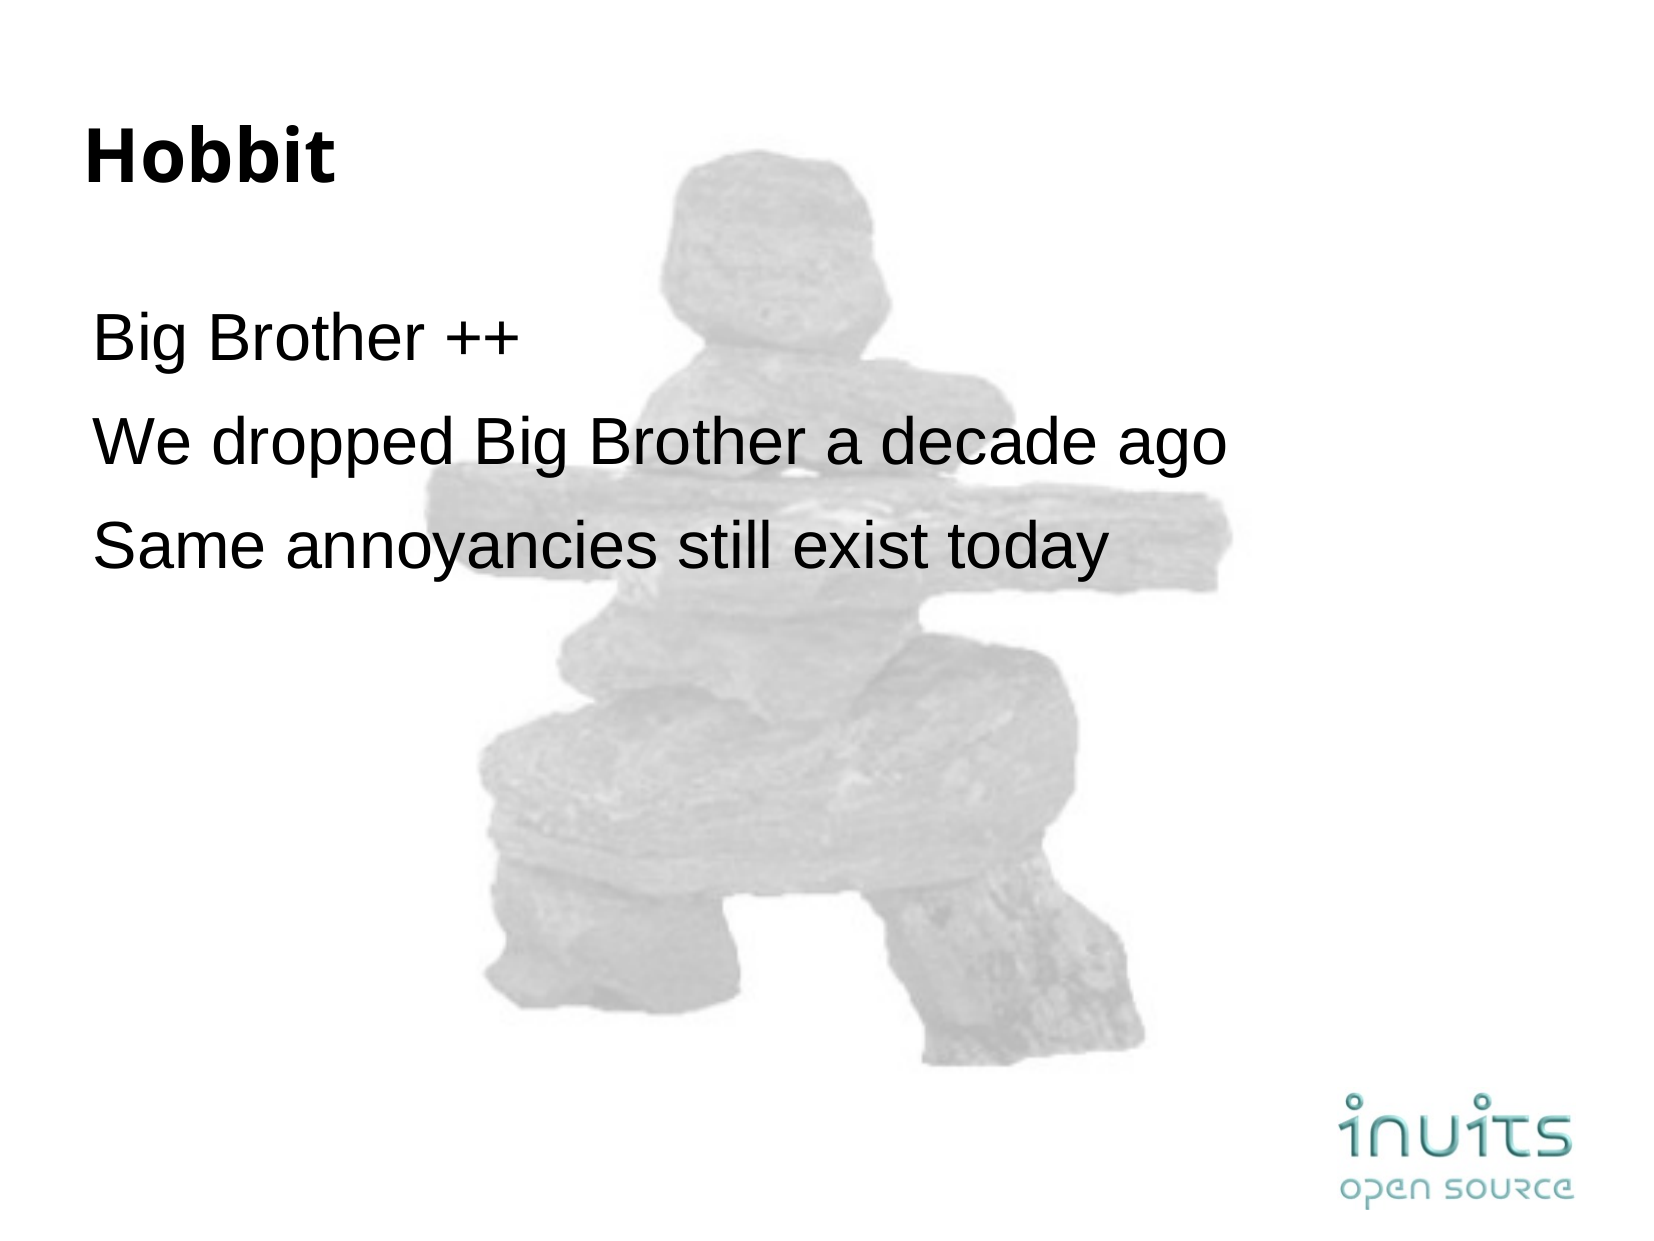

# Hobbit
Big Brother ++
We dropped Big Brother a decade ago
Same annoyancies still exist today
26